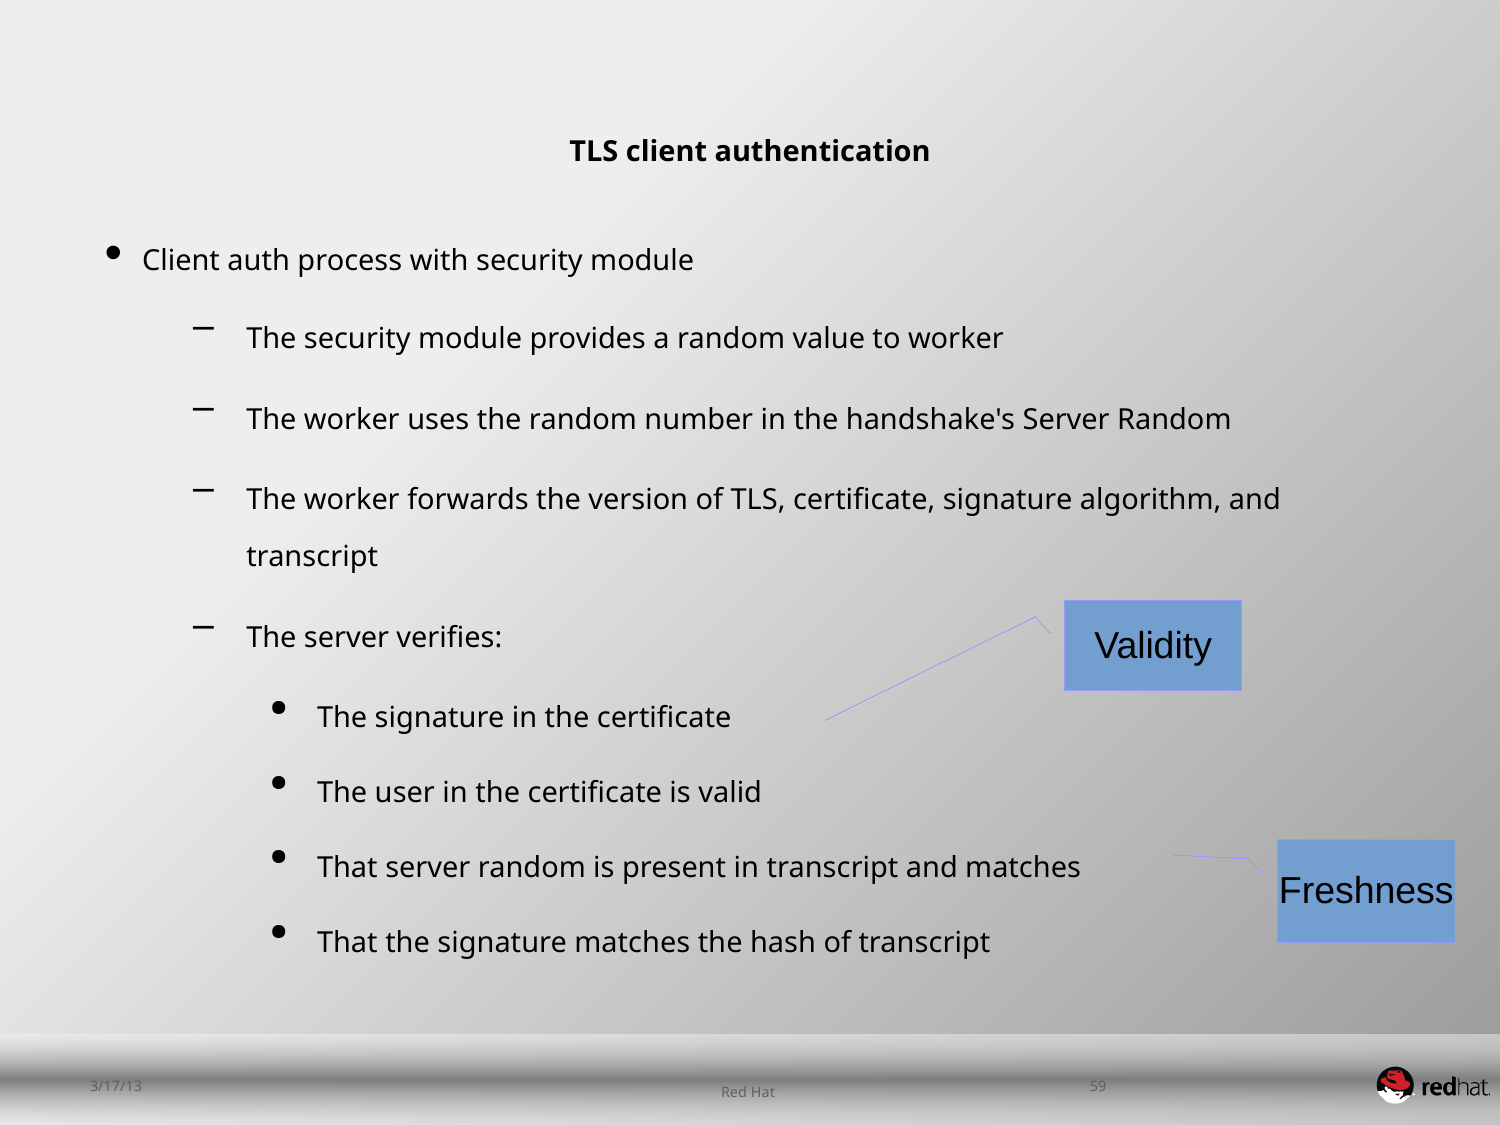

# TLS client authentication
Client auth process with security module
The security module provides a random value to worker
The worker uses the random number in the handshake's Server Random
The worker forwards the version of TLS, certificate, signature algorithm, and transcript
The server verifies:
The signature in the certificate
The user in the certificate is valid
That server random is present in transcript and matches
That the signature matches the hash of transcript
Validity
Freshness
3/17/13
Red Hat